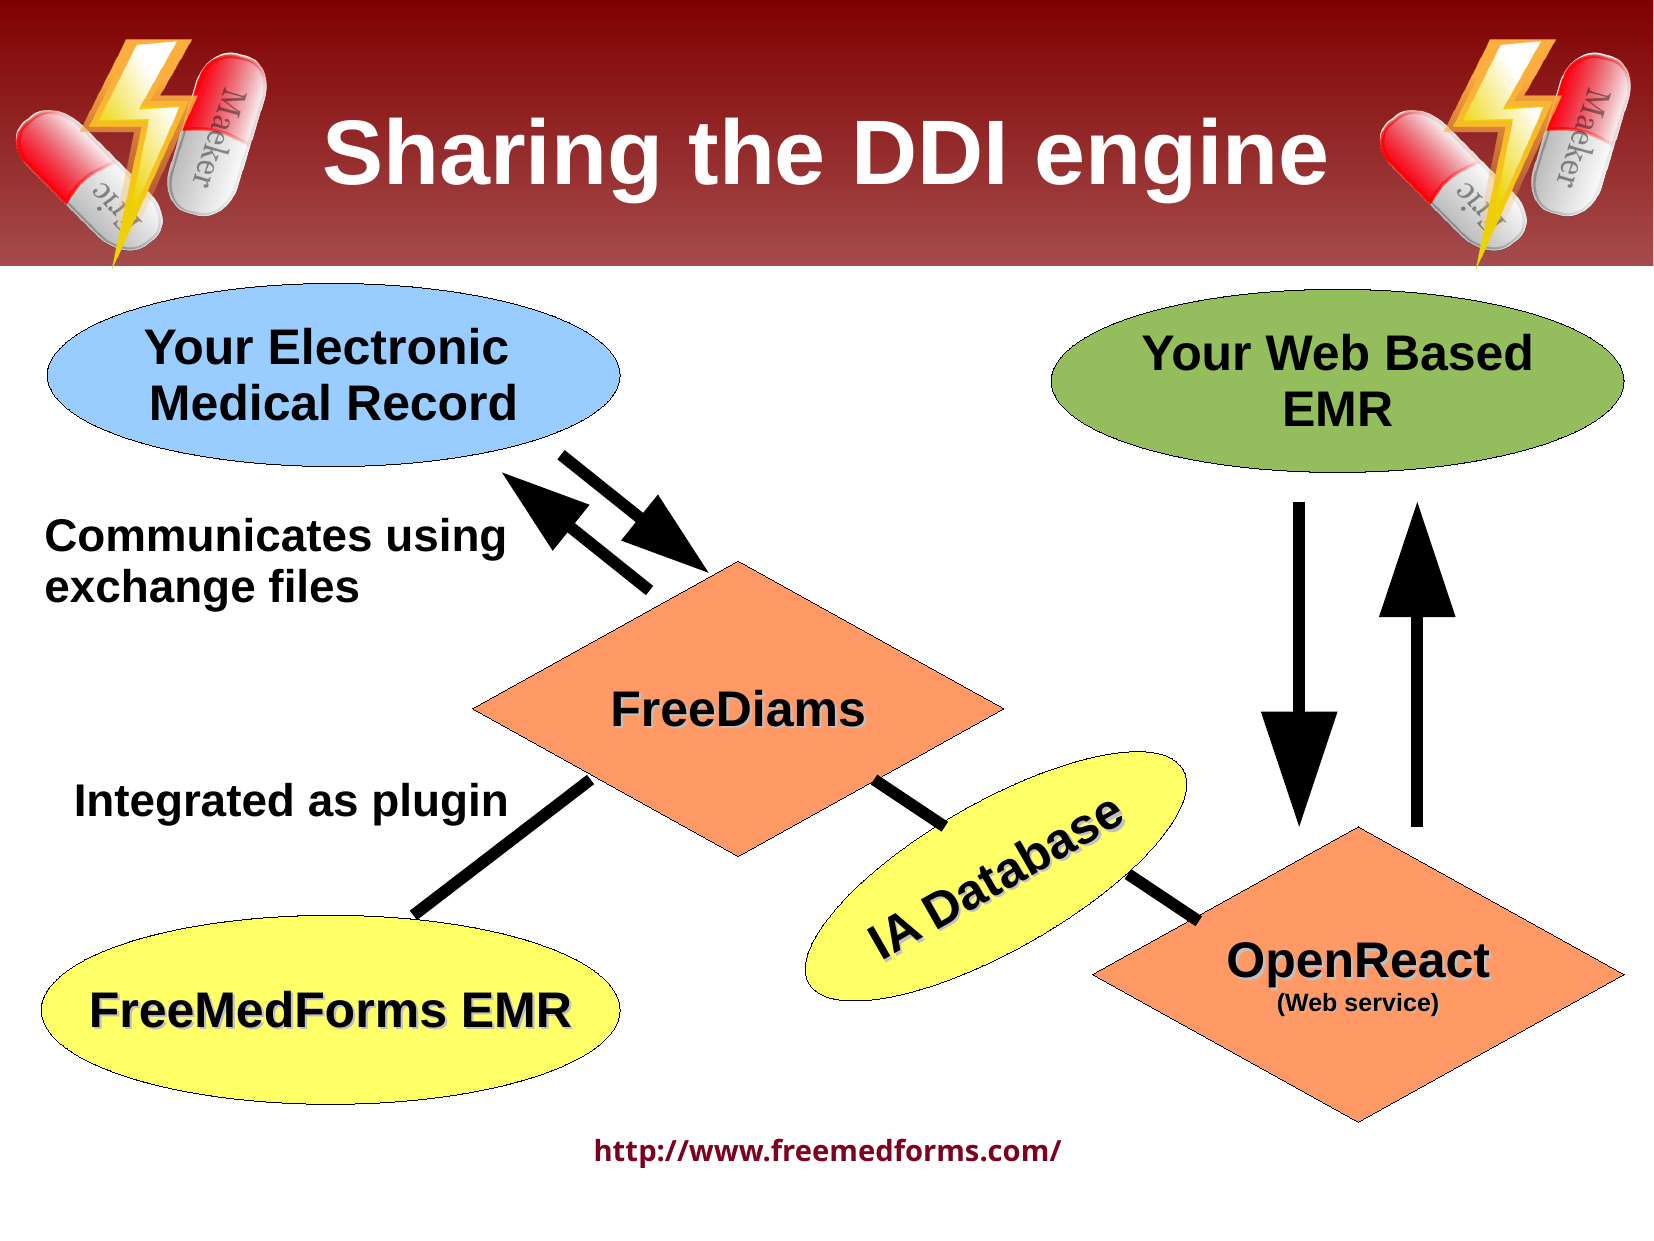

# Sharing the DDI engine
Your Electronic
Medical Record
Your Web Based
EMR
Communicates using
exchange files
FreeDiams
Integrated as plugin
IA Database
OpenReact
(Web service)
FreeMedForms EMR